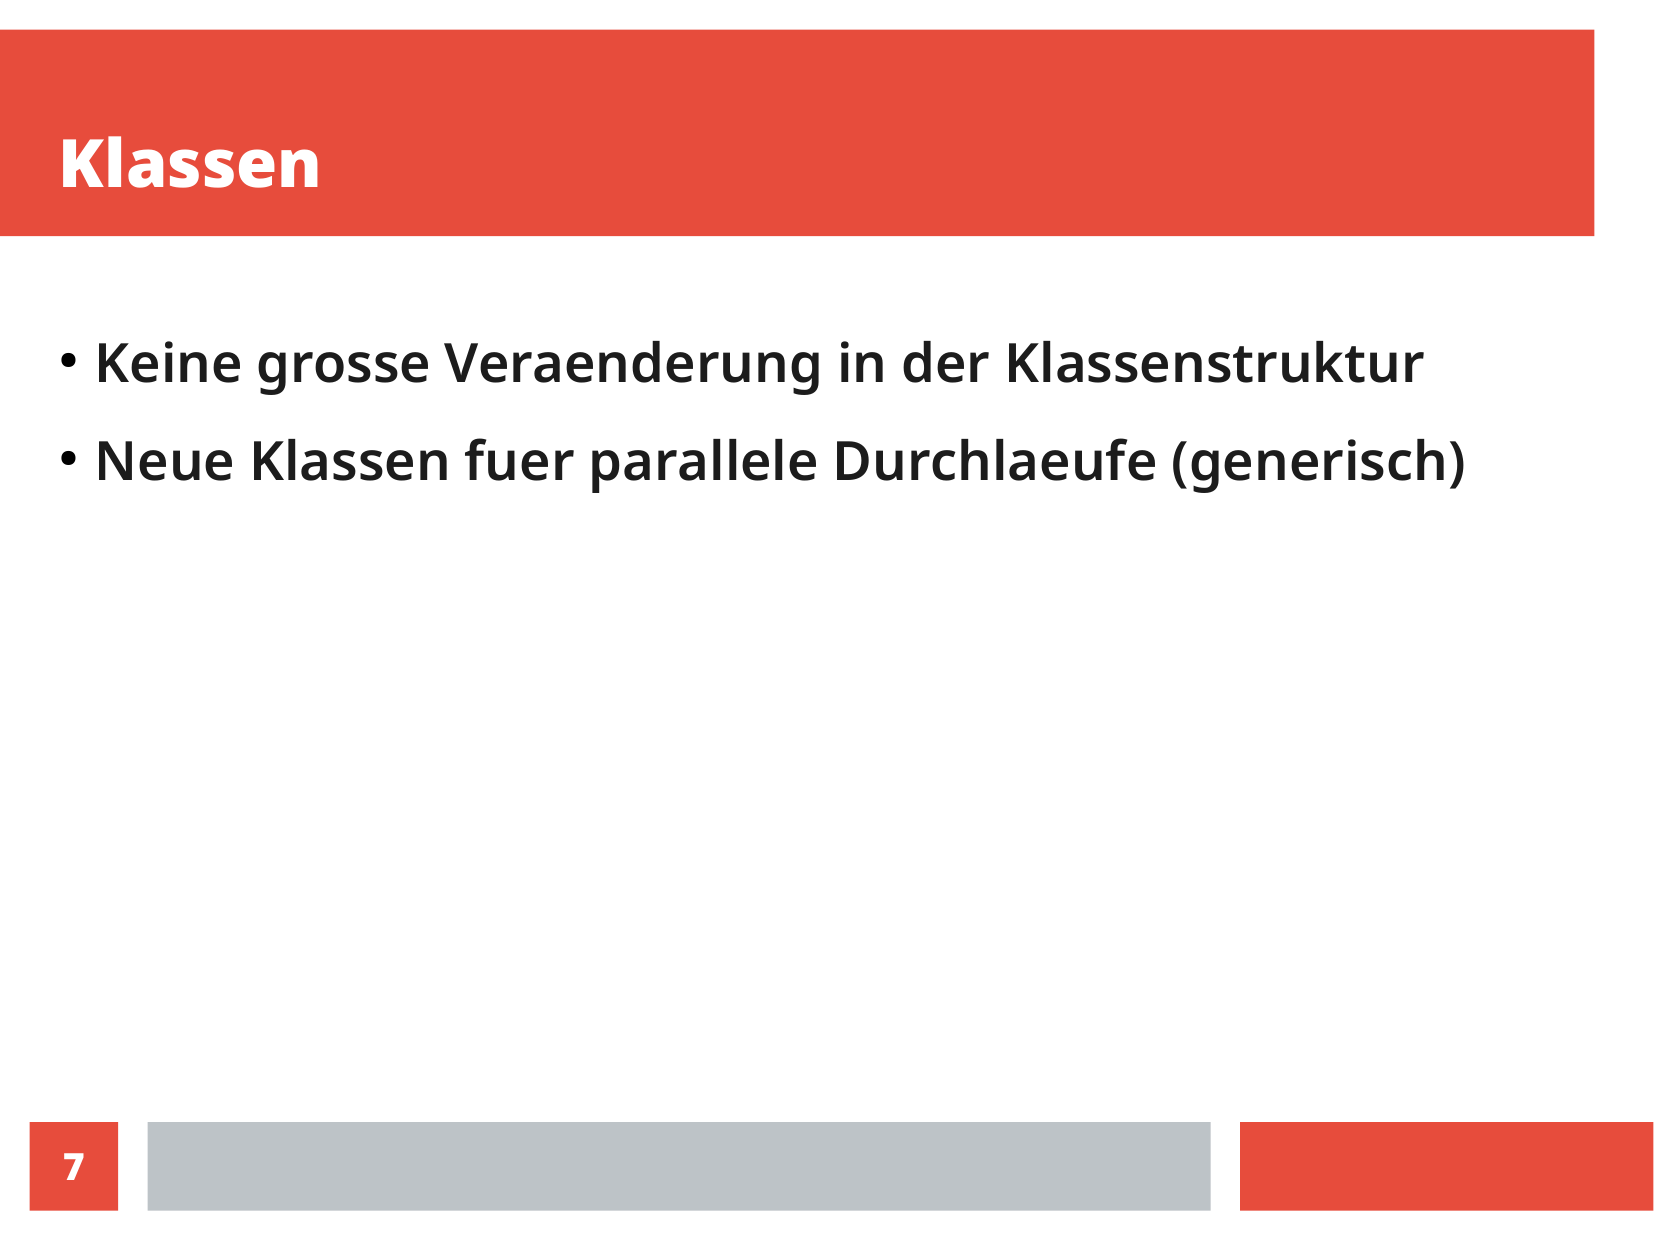

# Klassen
Keine grosse Veraenderung in der Klassenstruktur
Neue Klassen fuer parallele Durchlaeufe (generisch)
7